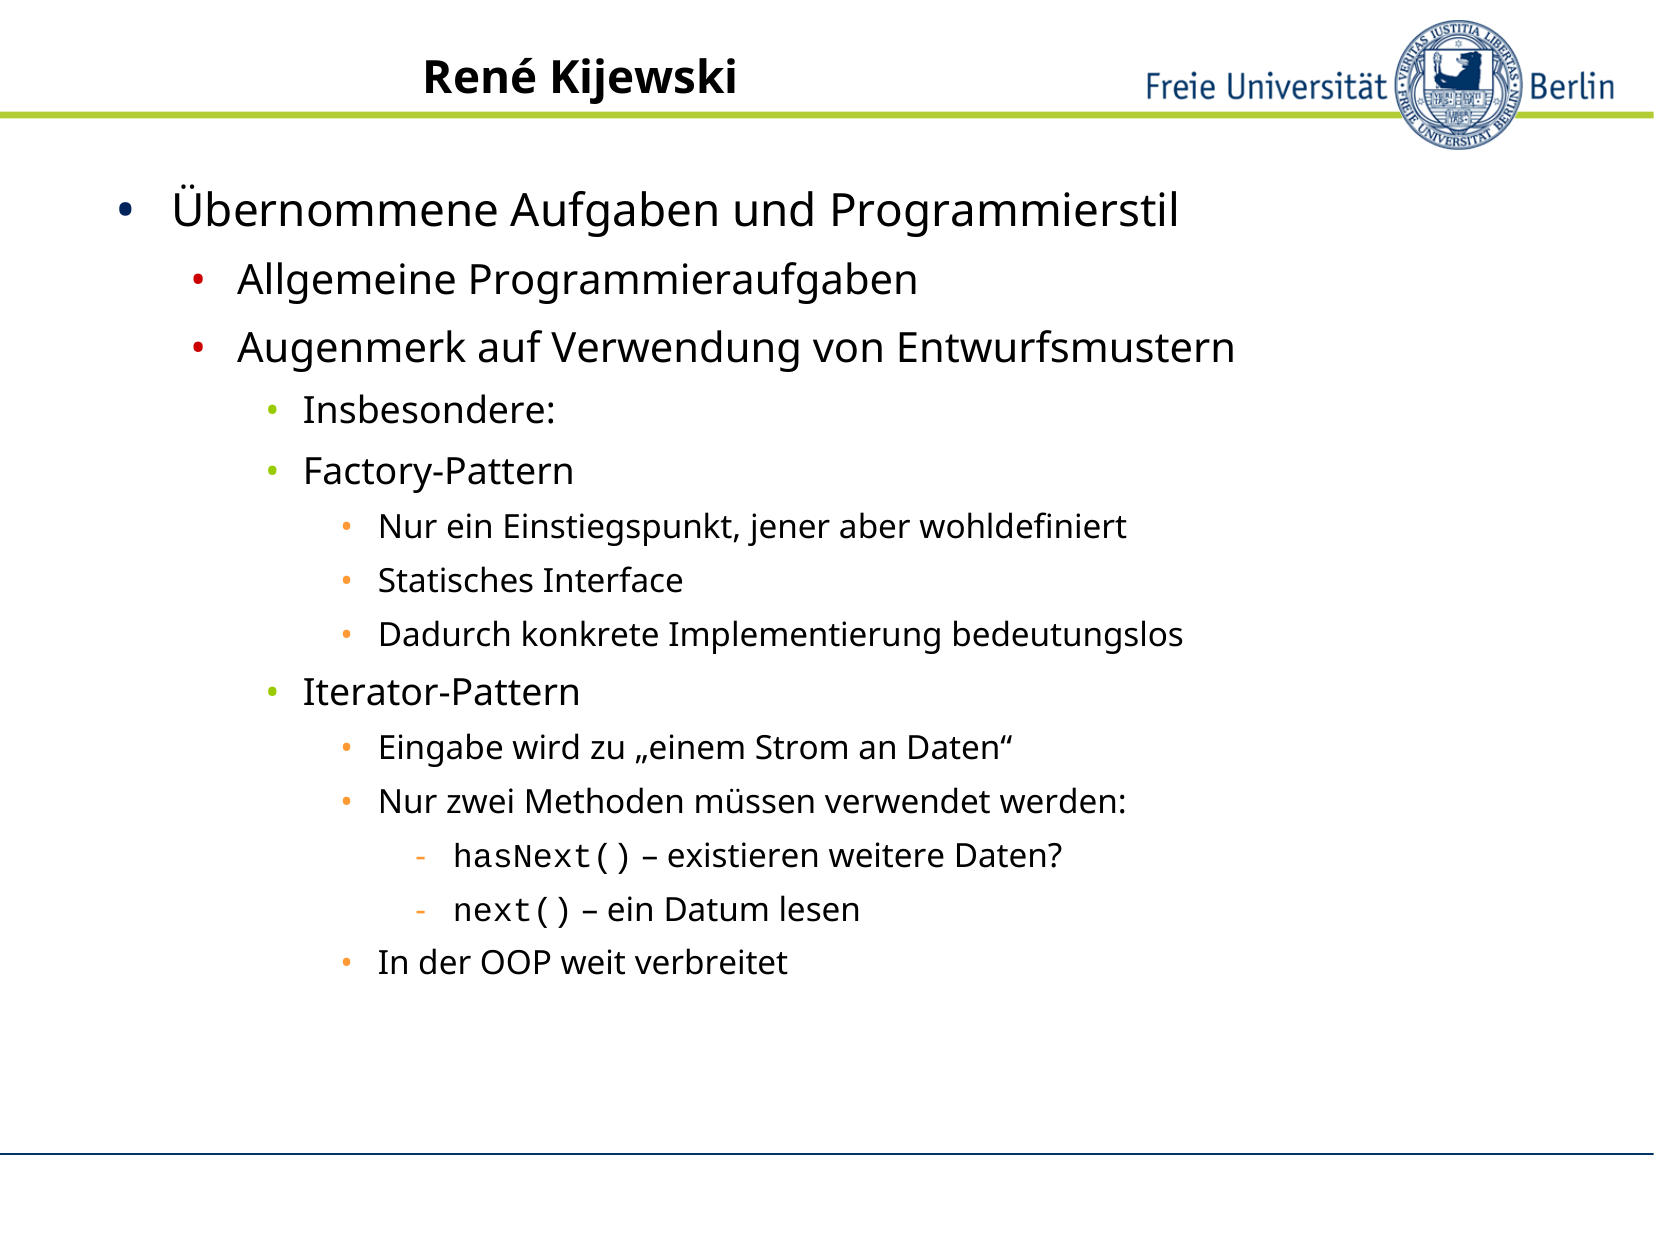

# René Kijewski
Übernommene Aufgaben und Programmierstil
Allgemeine Programmieraufgaben
Augenmerk auf Verwendung von Entwurfsmustern
Insbesondere:
Factory-Pattern
Nur ein Einstiegspunkt, jener aber wohldefiniert
Statisches Interface
Dadurch konkrete Implementierung bedeutungslos
Iterator-Pattern
Eingabe wird zu „einem Strom an Daten“
Nur zwei Methoden müssen verwendet werden:
hasNext() – existieren weitere Daten?
next() – ein Datum lesen
In der OOP weit verbreitet